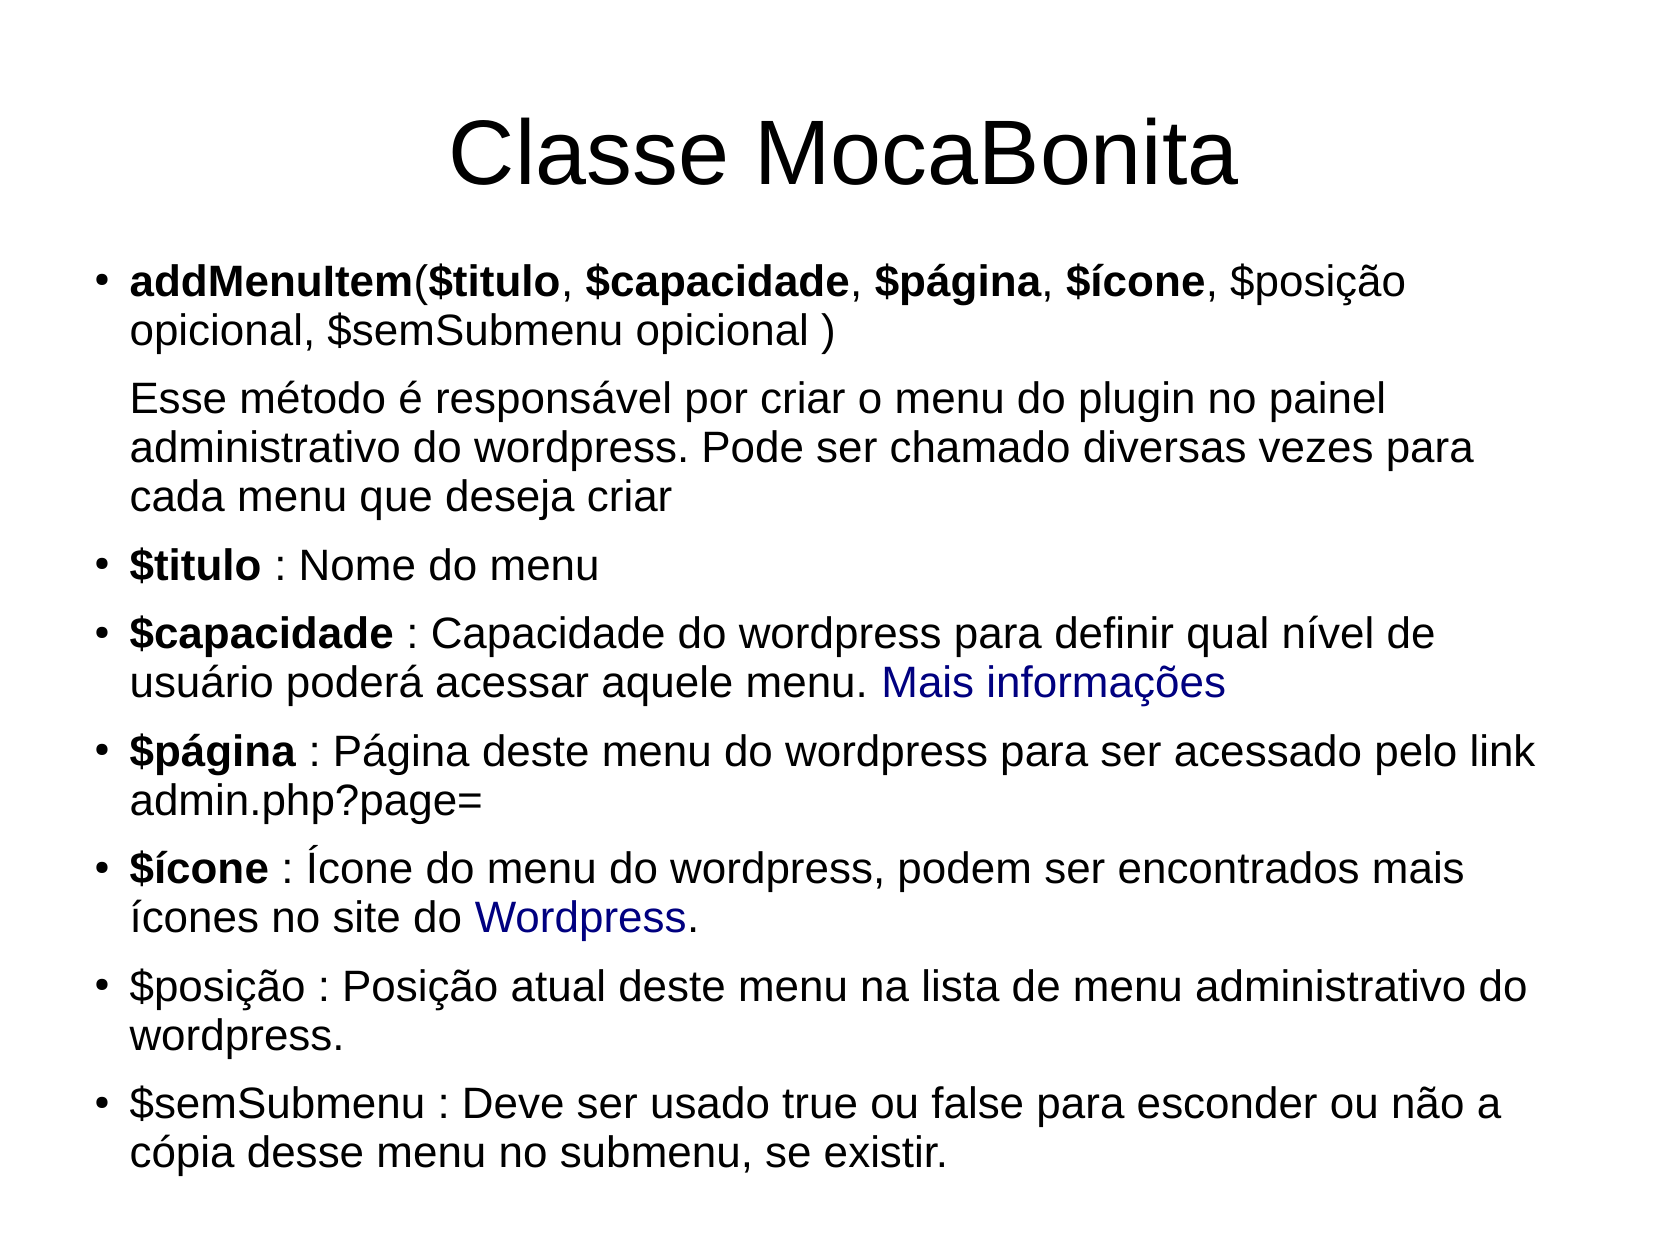

# Classe MocaBonita
addMenuItem($titulo, $capacidade, $página, $ícone, $posição opicional, $semSubmenu opicional )
Esse método é responsável por criar o menu do plugin no painel administrativo do wordpress. Pode ser chamado diversas vezes para cada menu que deseja criar
$titulo : Nome do menu
$capacidade : Capacidade do wordpress para definir qual nível de usuário poderá acessar aquele menu. Mais informações
$página : Página deste menu do wordpress para ser acessado pelo link admin.php?page=
$ícone : Ícone do menu do wordpress, podem ser encontrados mais ícones no site do Wordpress.
$posição : Posição atual deste menu na lista de menu administrativo do wordpress.
$semSubmenu : Deve ser usado true ou false para esconder ou não a cópia desse menu no submenu, se existir.